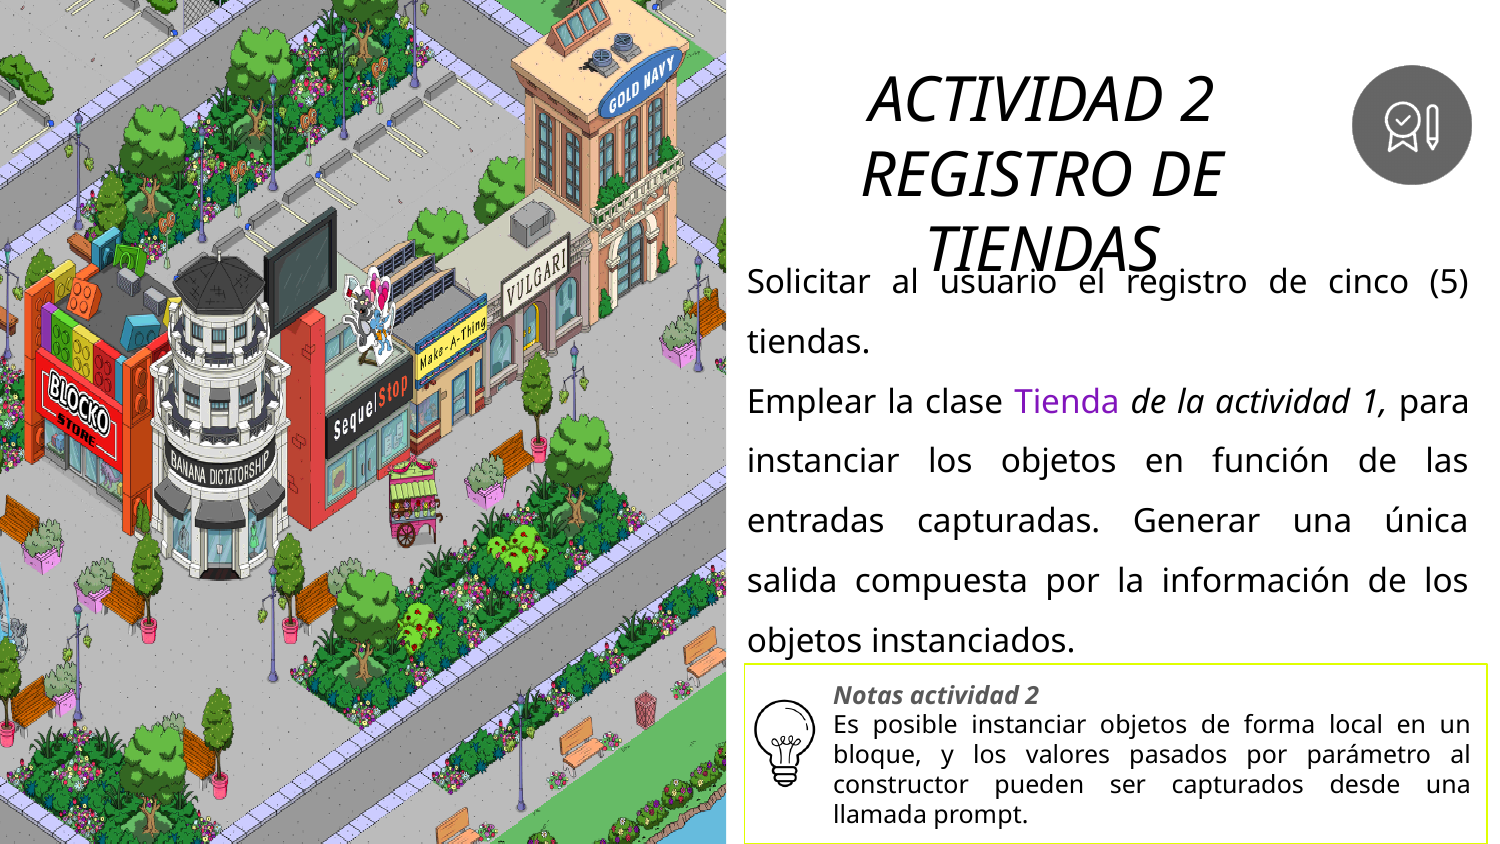

ACTIVIDAD 2
REGISTRO DE TIENDAS
Solicitar al usuario el registro de cinco (5) tiendas.
Emplear la clase Tienda de la actividad 1, para instanciar los objetos en función de las entradas capturadas. Generar una única salida compuesta por la información de los objetos instanciados.
Notas actividad 2
Es posible instanciar objetos de forma local en un bloque, y los valores pasados por parámetro al constructor pueden ser capturados desde una llamada prompt.